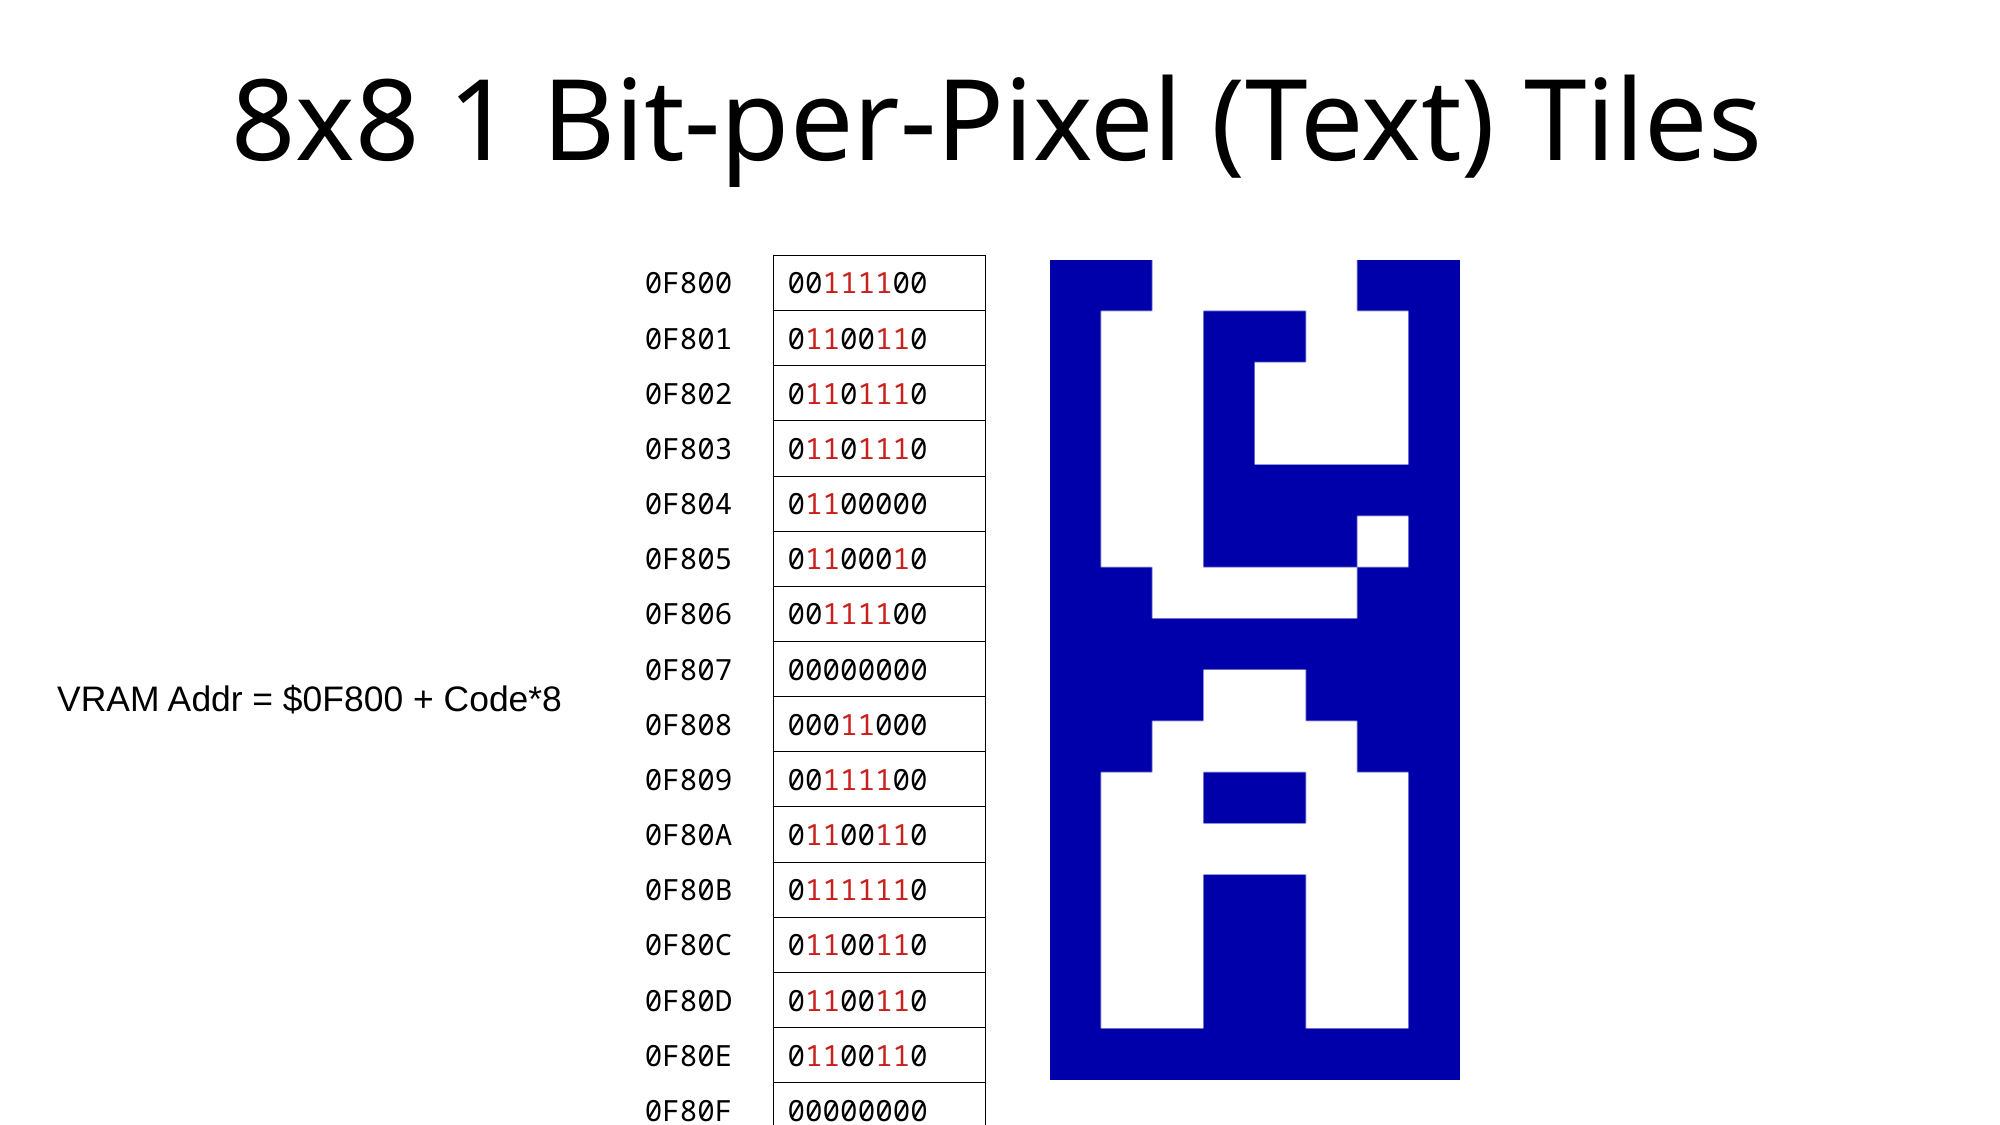

# 8x8 1 Bit-per-Pixel (Text) Tiles
| 0F800 | 00111100 |
| --- | --- |
| 0F801 | 01100110 |
| 0F802 | 01101110 |
| 0F803 | 01101110 |
| 0F804 | 01100000 |
| 0F805 | 01100010 |
| 0F806 | 00111100 |
| 0F807 | 00000000 |
| 0F808 | 00011000 |
| 0F809 | 00111100 |
| 0F80A | 01100110 |
| 0F80B | 01111110 |
| 0F80C | 01100110 |
| 0F80D | 01100110 |
| 0F80E | 01100110 |
| 0F80F | 00000000 |
VRAM Addr = $0F800 + Code*8